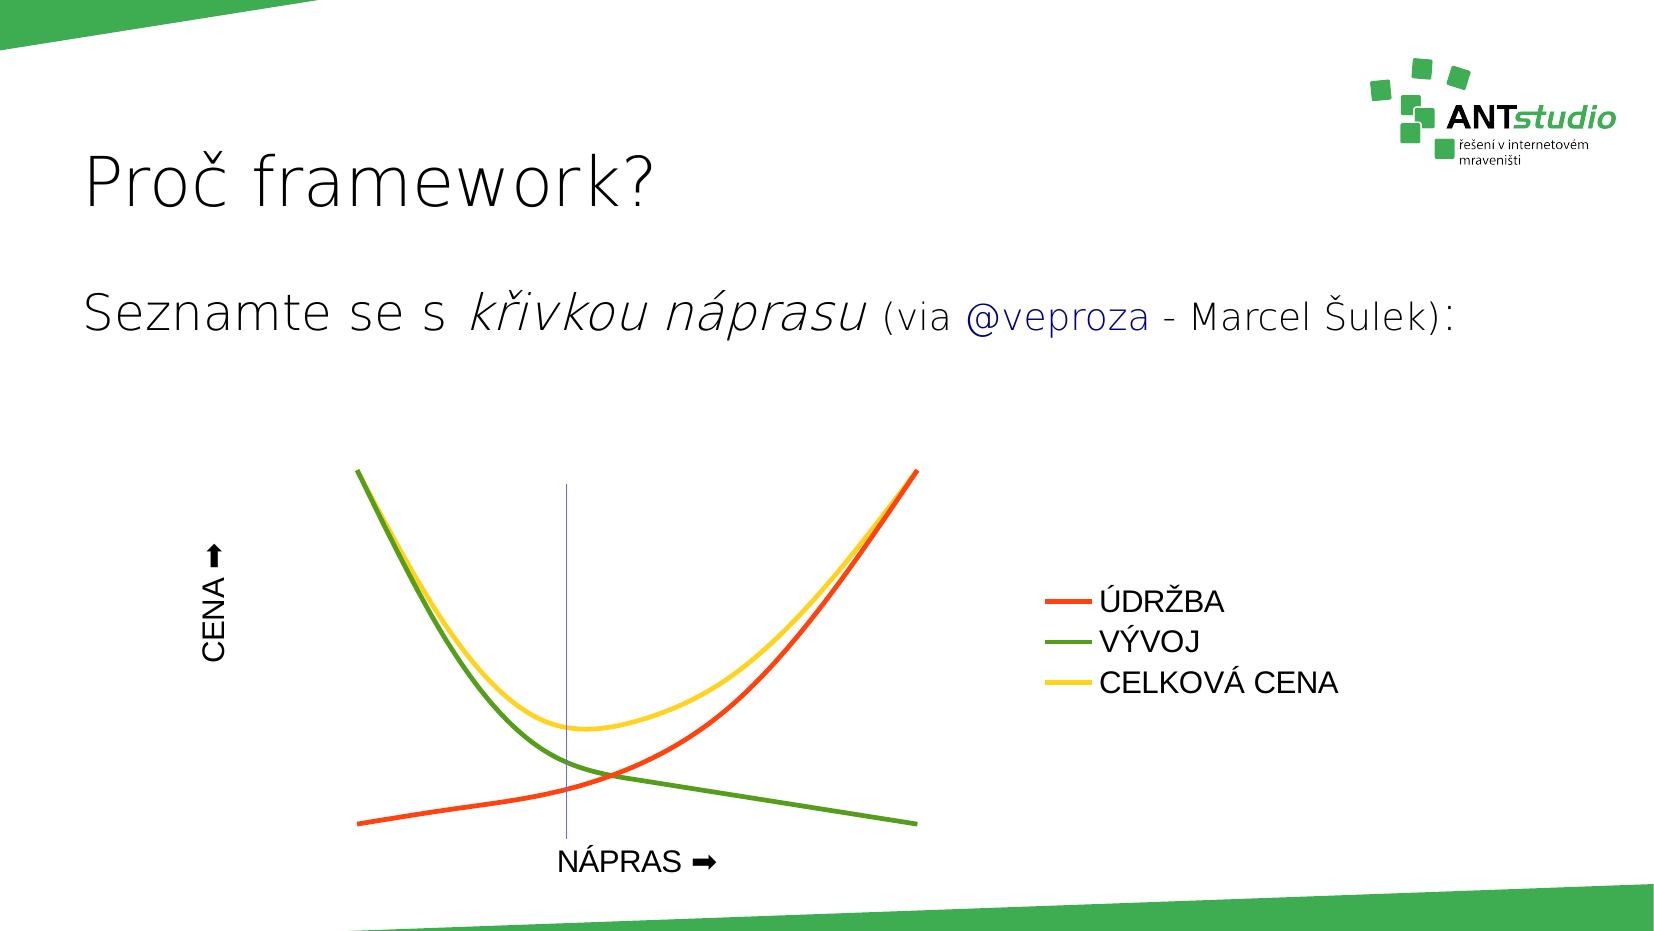

# Proč framework?
Seznamte se s křivkou náprasu (via @veproza - Marcel Šulek):
### Chart
| Category | ÚDRŽBA | VÝVOJ | CELKOVÁ CENA |
|---|---|---|---|